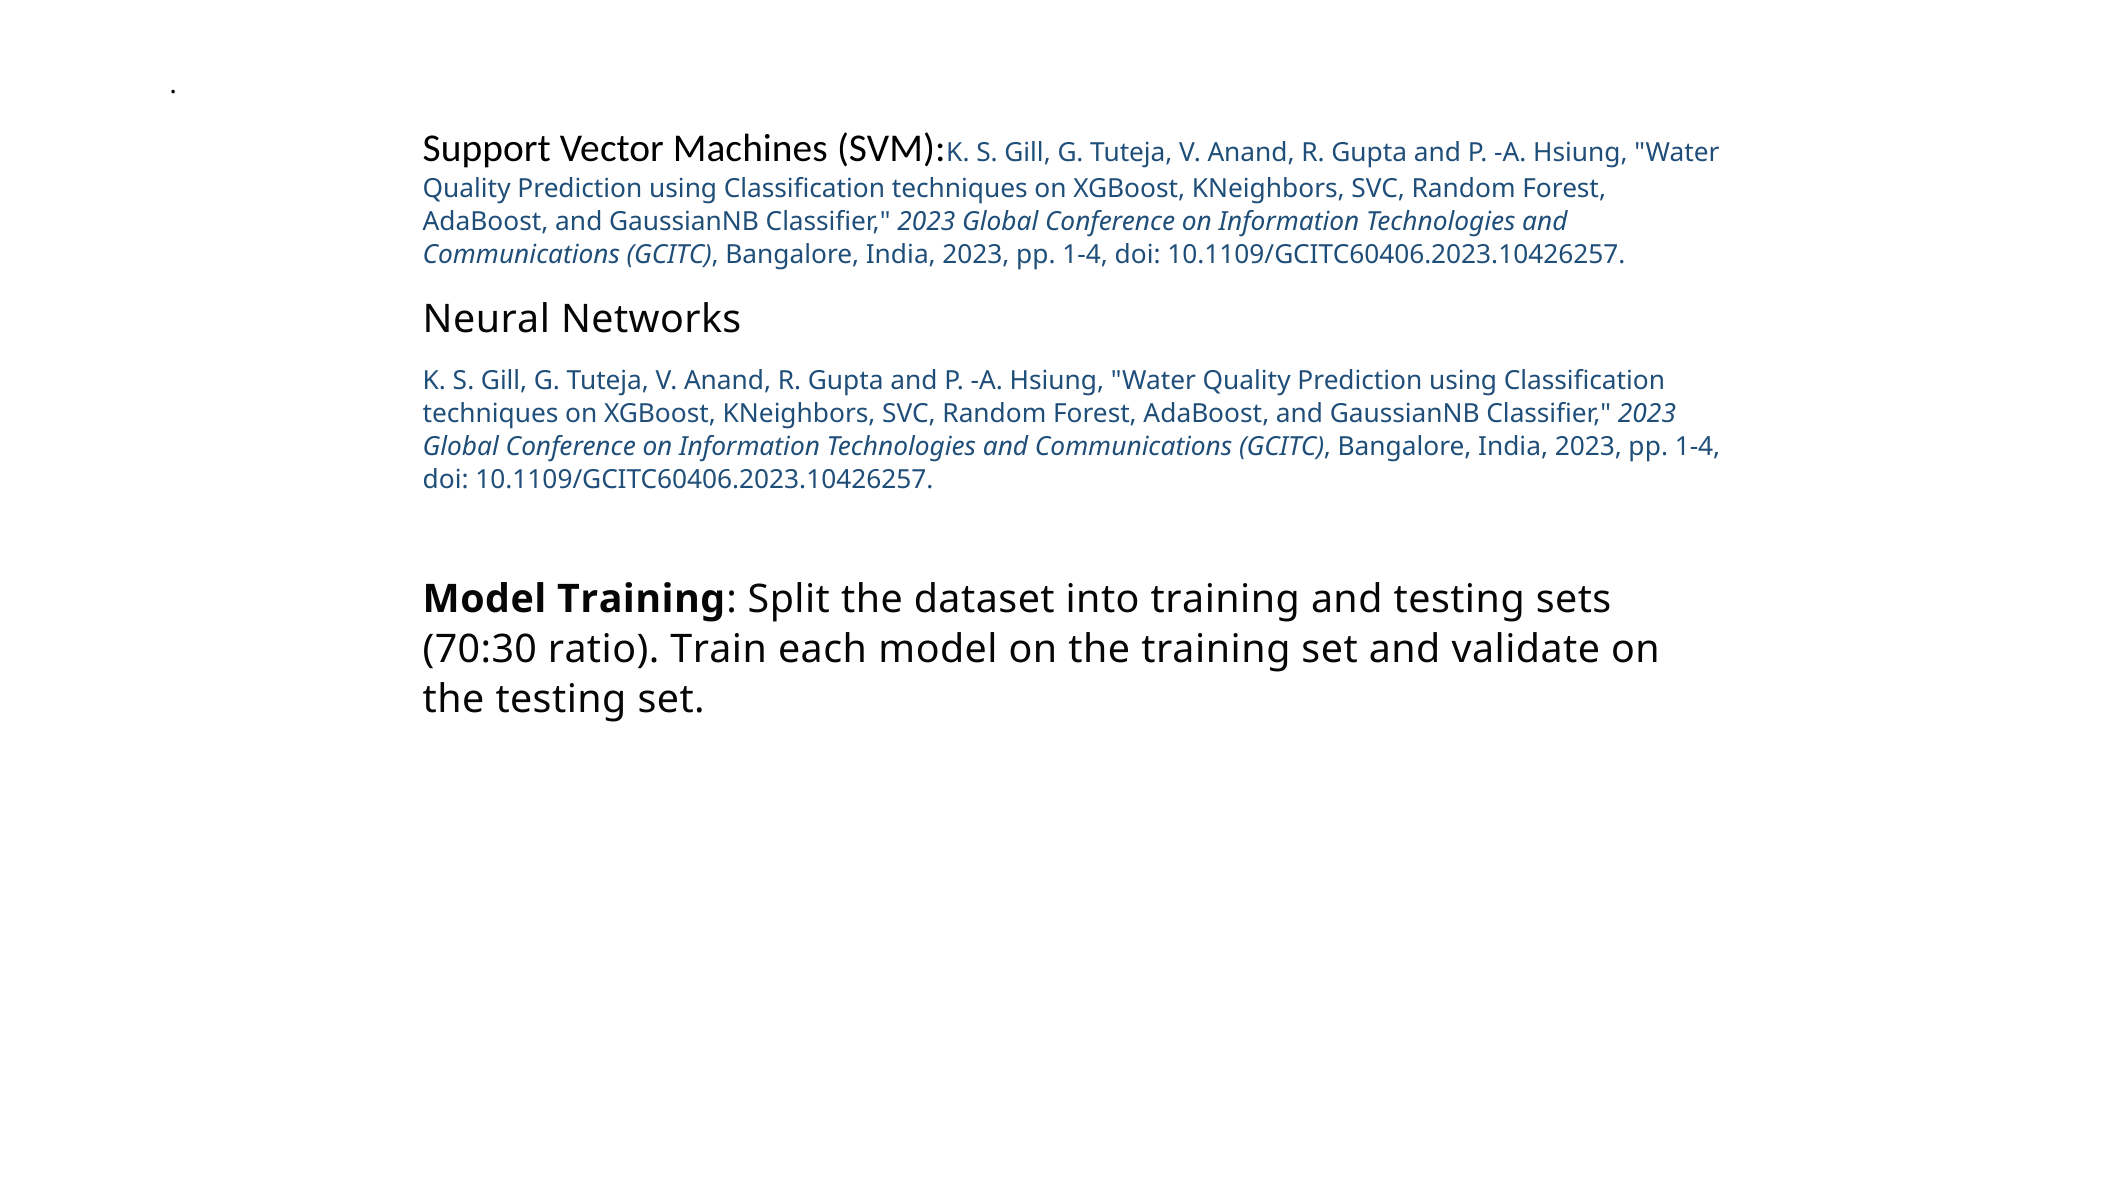

# .
Support Vector Machines (SVM):K. S. Gill, G. Tuteja, V. Anand, R. Gupta and P. -A. Hsiung, "Water Quality Prediction using Classification techniques on XGBoost, KNeighbors, SVC, Random Forest, AdaBoost, and GaussianNB Classifier," 2023 Global Conference on Information Technologies and Communications (GCITC), Bangalore, India, 2023, pp. 1-4, doi: 10.1109/GCITC60406.2023.10426257.
Neural Networks
K. S. Gill, G. Tuteja, V. Anand, R. Gupta and P. -A. Hsiung, "Water Quality Prediction using Classification techniques on XGBoost, KNeighbors, SVC, Random Forest, AdaBoost, and GaussianNB Classifier," 2023 Global Conference on Information Technologies and Communications (GCITC), Bangalore, India, 2023, pp. 1-4, doi: 10.1109/GCITC60406.2023.10426257.
Model Training: Split the dataset into training and testing sets (70:30 ratio). Train each model on the training set and validate on the testing set.